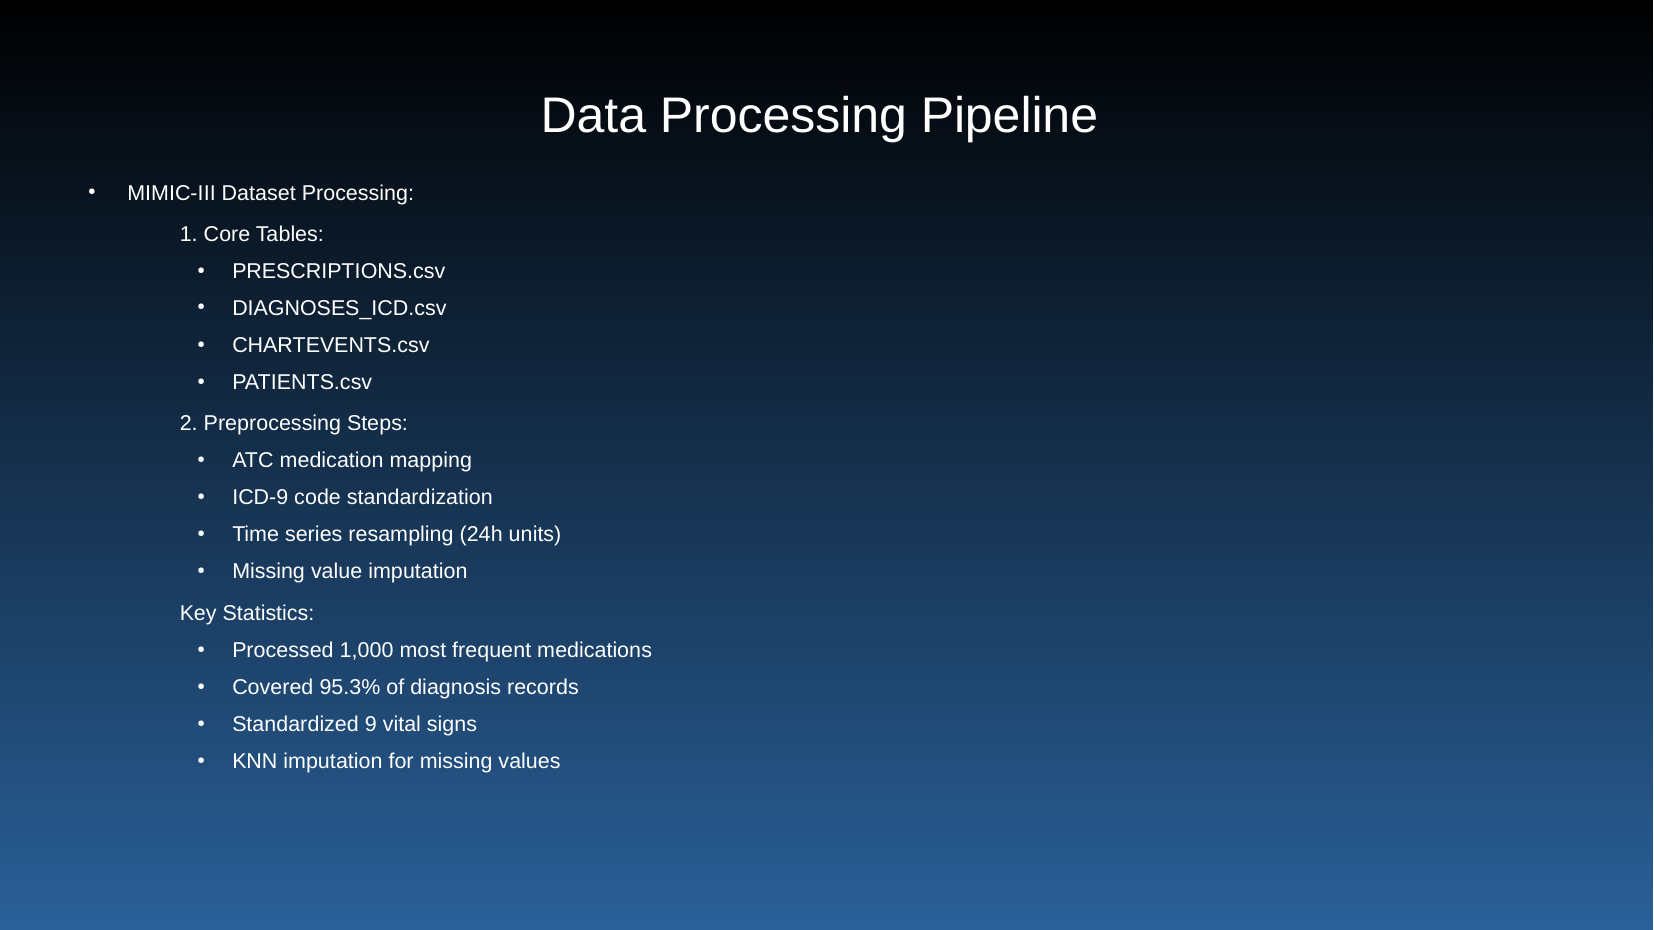

# Data Processing Pipeline
MIMIC-III Dataset Processing:
1. Core Tables:
PRESCRIPTIONS.csv
DIAGNOSES_ICD.csv
CHARTEVENTS.csv
PATIENTS.csv
2. Preprocessing Steps:
ATC medication mapping
ICD-9 code standardization
Time series resampling (24h units)
Missing value imputation
Key Statistics:
Processed 1,000 most frequent medications
Covered 95.3% of diagnosis records
Standardized 9 vital signs
KNN imputation for missing values